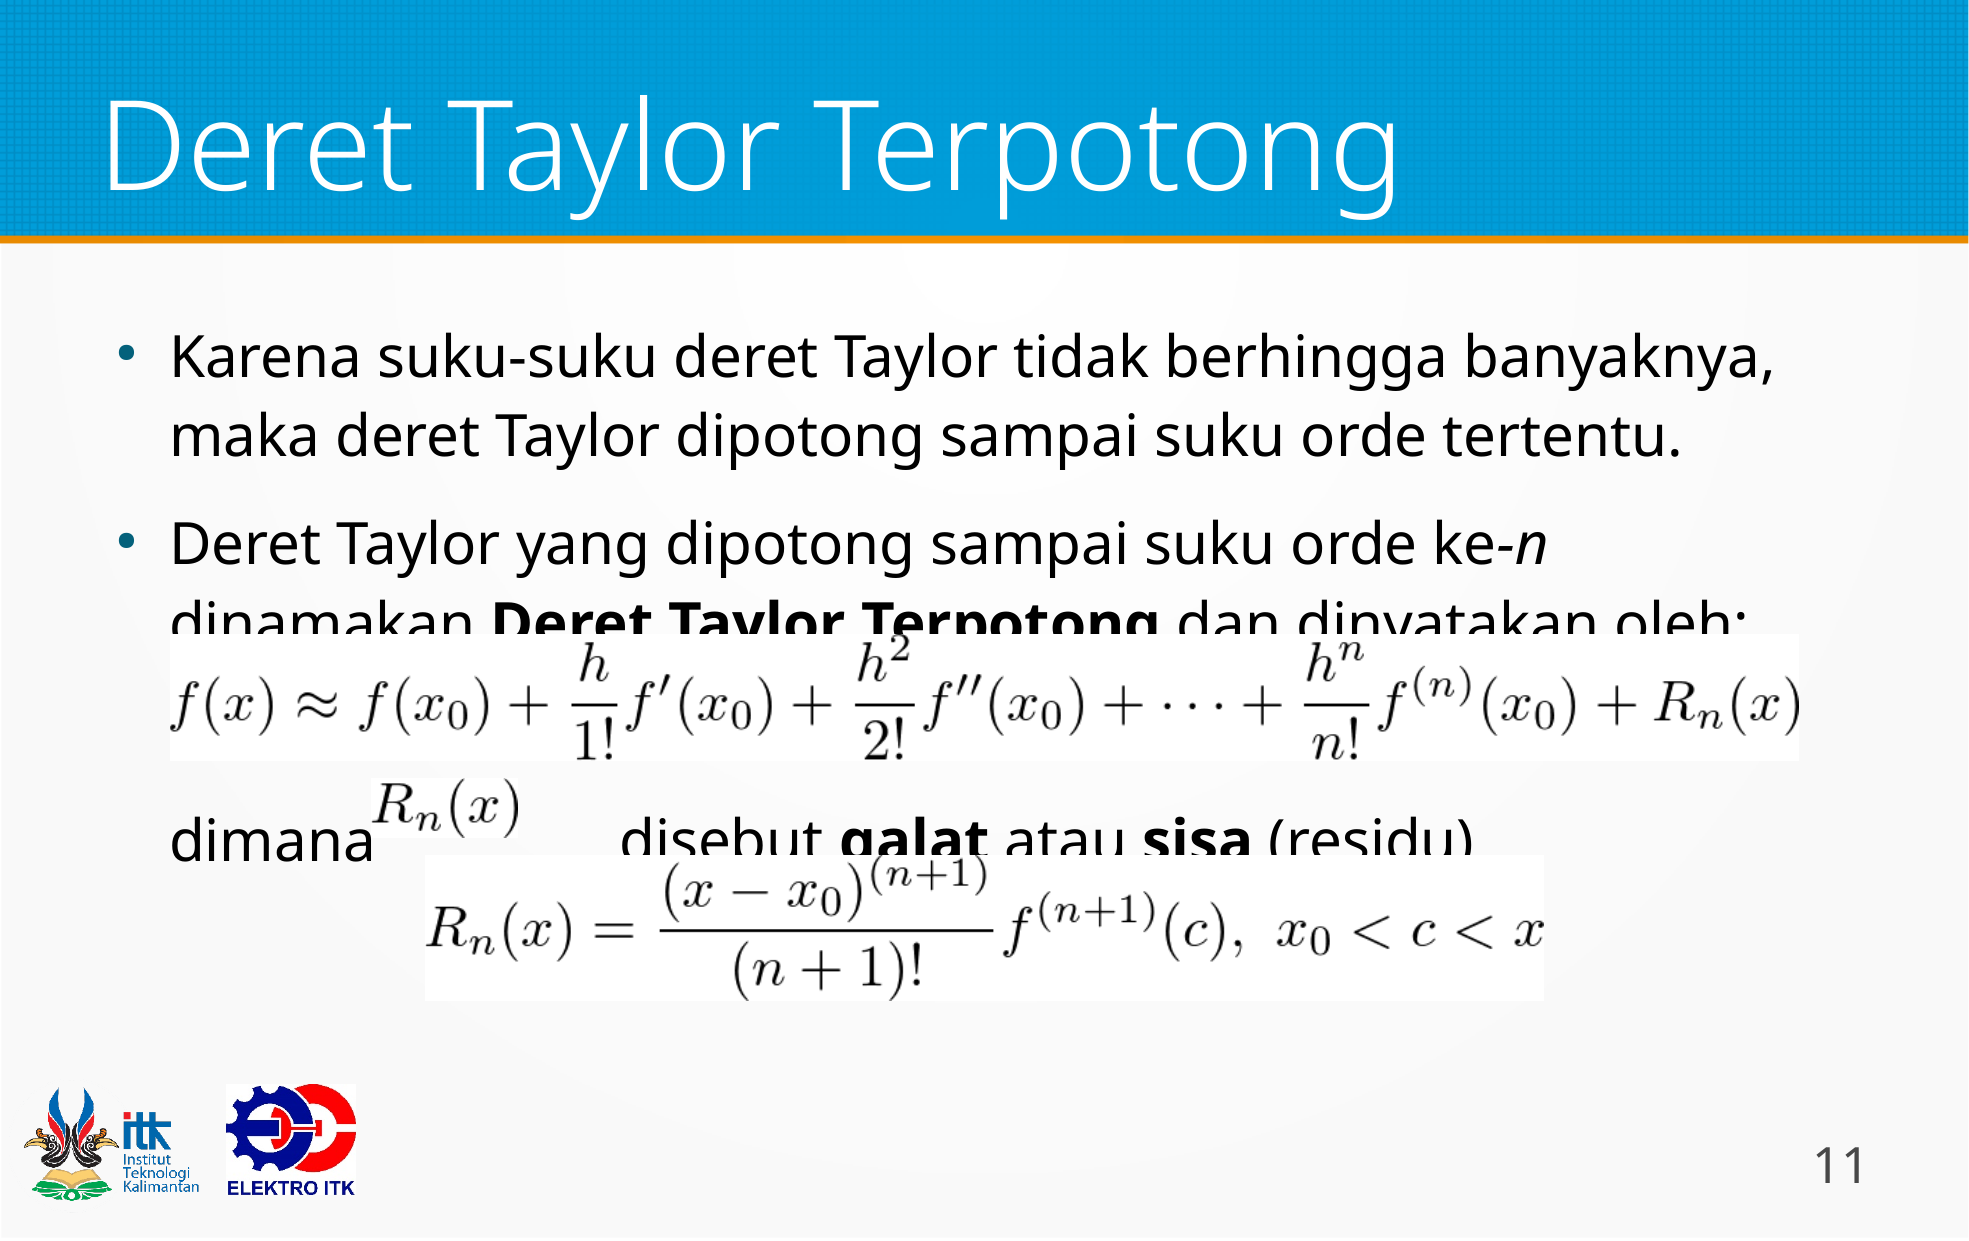

# Deret Taylor Terpotong
Karena suku-suku deret Taylor tidak berhingga banyaknya, maka deret Taylor dipotong sampai suku orde tertentu.
Deret Taylor yang dipotong sampai suku orde ke-n dinamakan Deret Taylor Terpotong dan dinyatakan oleh:
dimana disebut galat atau sisa (residu)
11